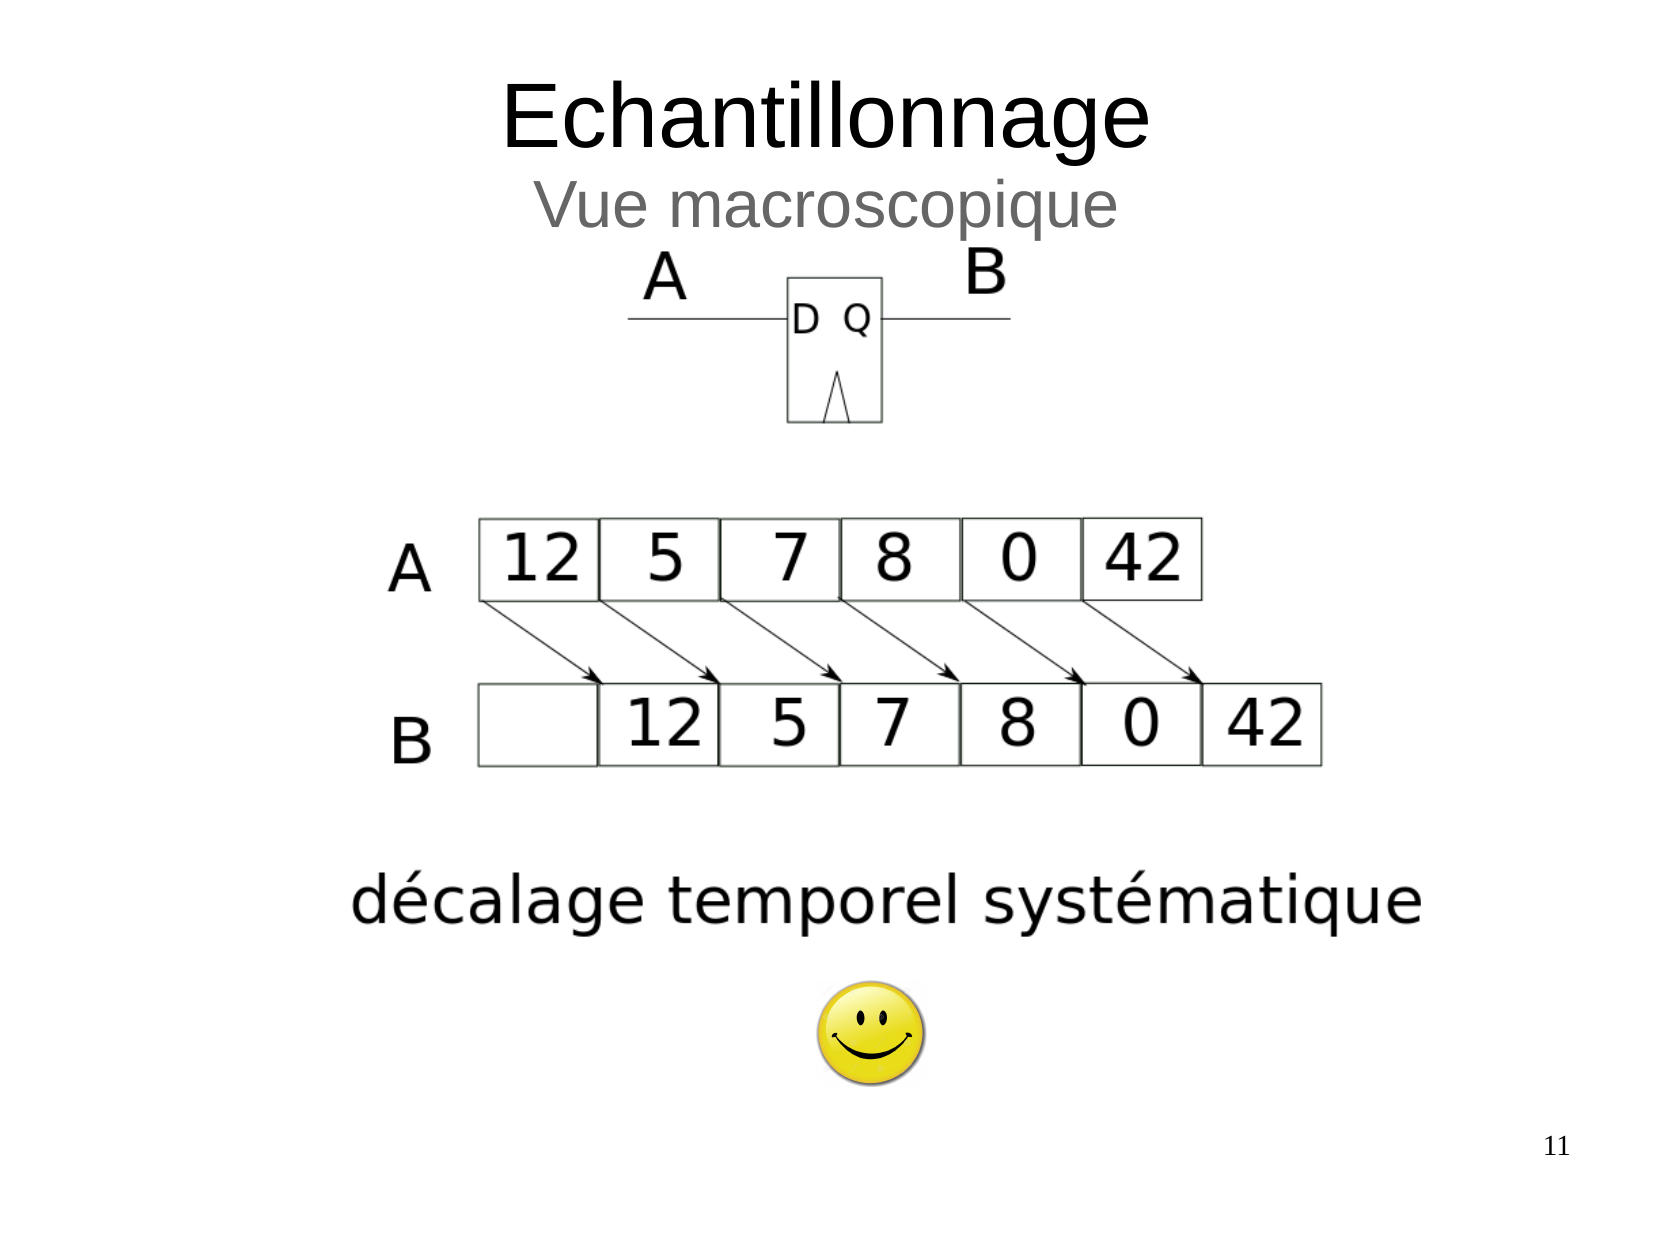

Echantillonnage
Vue macroscopique
# Vue macroscopique
UV 1.5
11